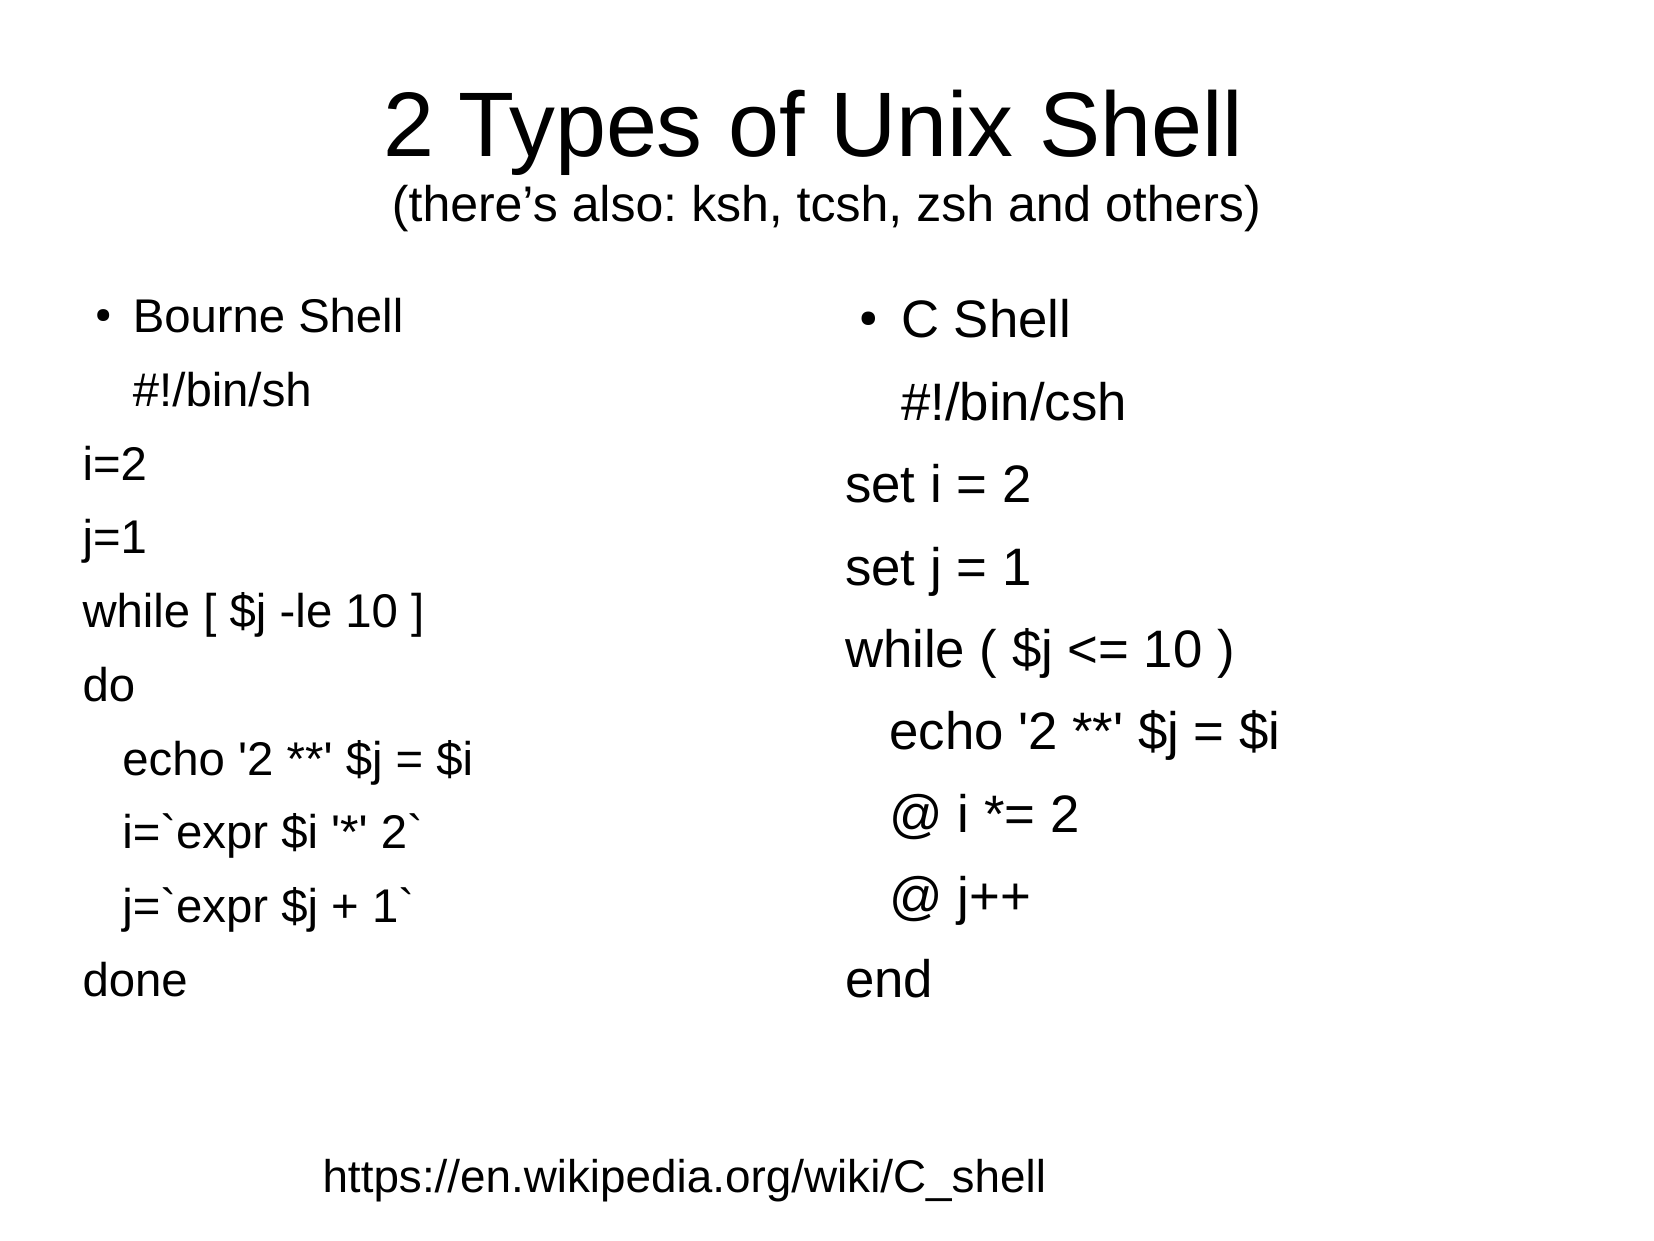

# 2 Types of Unix Shell (there’s also: ksh, tcsh, zsh and others)
Bourne Shell
#!/bin/sh
i=2
j=1
while [ $j -le 10 ]
do
 echo '2 **' $j = $i
 i=`expr $i '*' 2`
 j=`expr $j + 1`
done
C Shell
#!/bin/csh
set i = 2
set j = 1
while ( $j <= 10 )
 echo '2 **' $j = $i
 @ i *= 2
 @ j++
end
https://en.wikipedia.org/wiki/C_shell